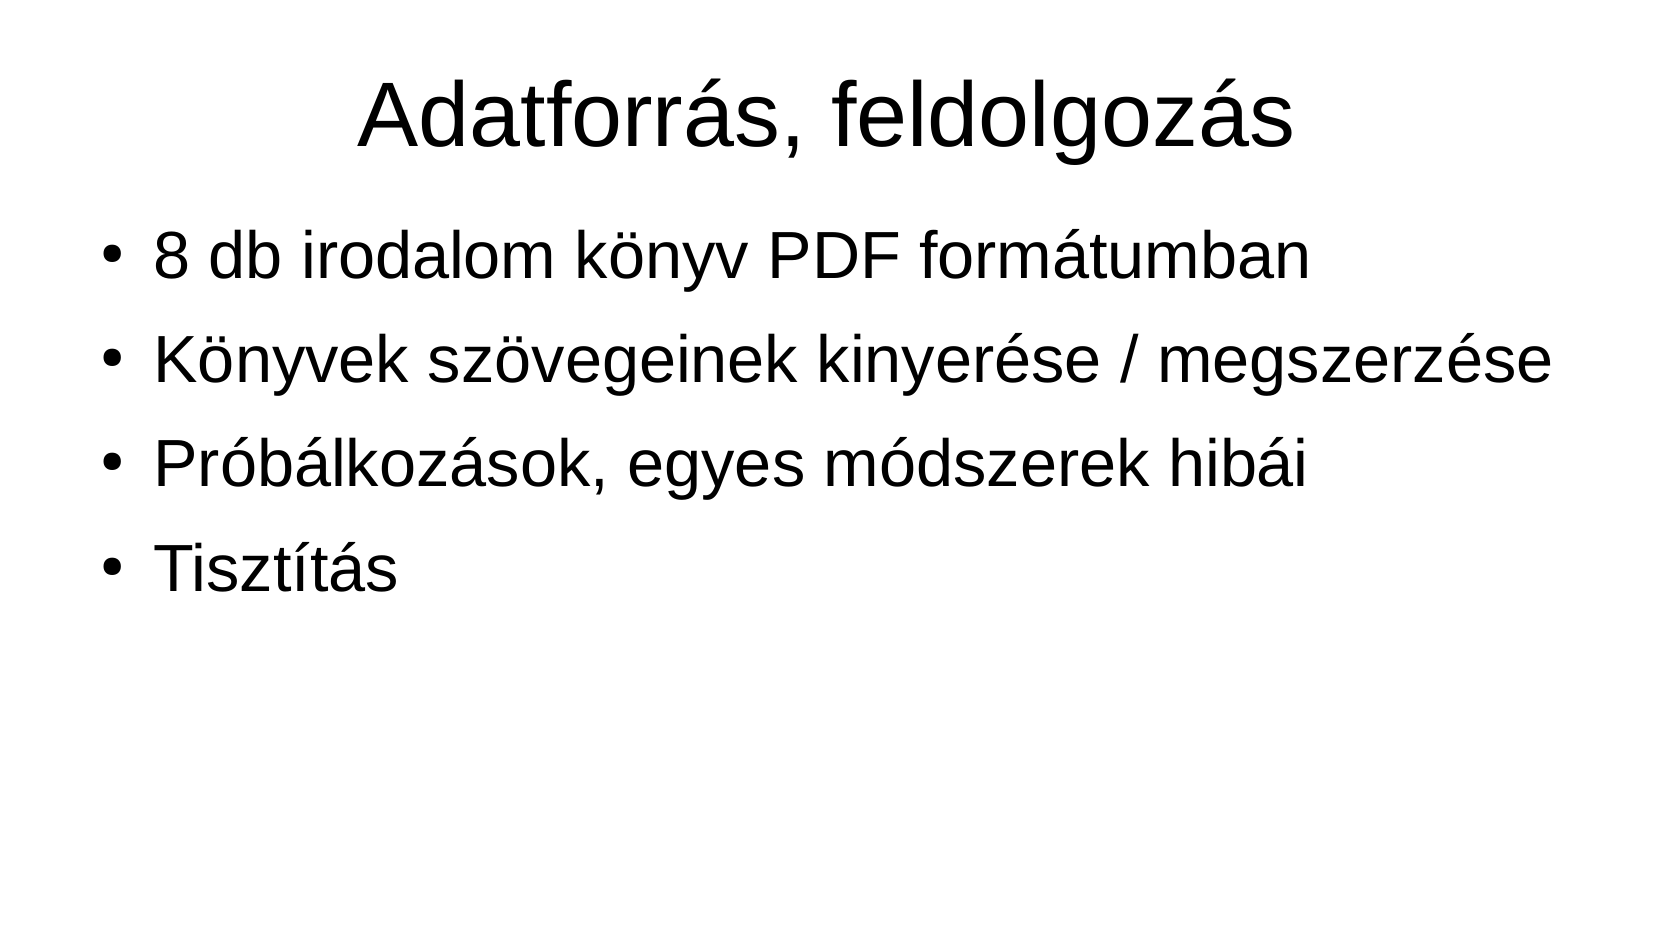

# Adatforrás, feldolgozás
8 db irodalom könyv PDF formátumban
Könyvek szövegeinek kinyerése / megszerzése
Próbálkozások, egyes módszerek hibái
Tisztítás